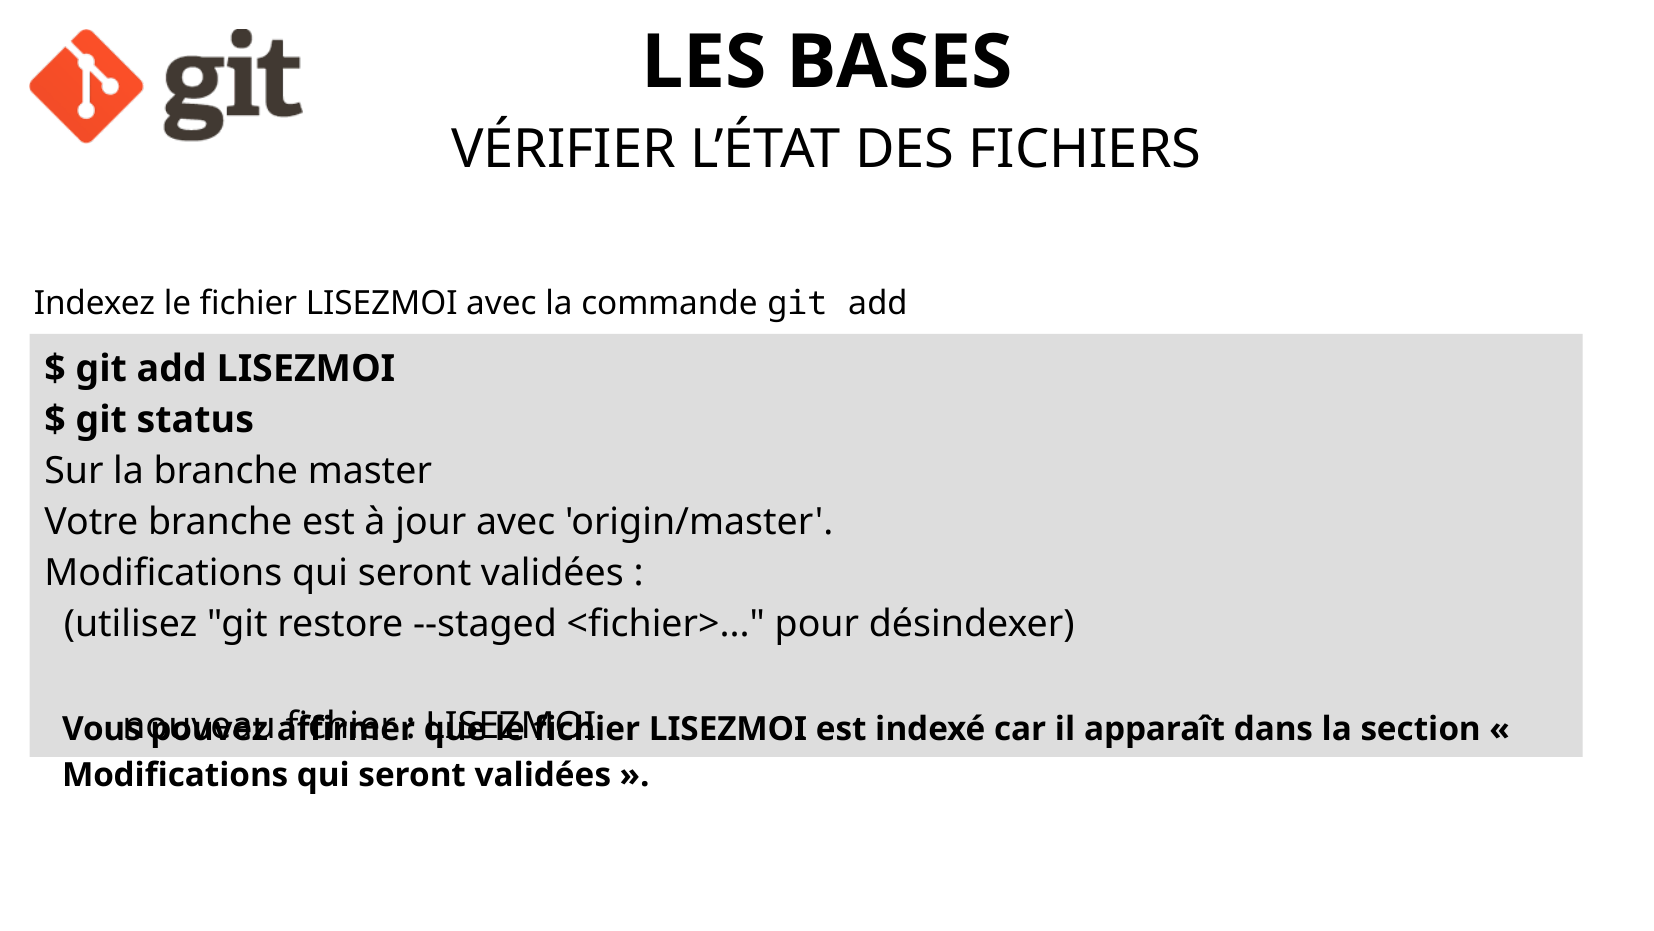

Les bases
Vérifier l’état des fichiers
Indexez le fichier LISEZMOI avec la commande git add
$ git add LISEZMOI
$ git status
Sur la branche master
Votre branche est à jour avec 'origin/master'.
Modifications qui seront validées :
 (utilisez "git restore --staged <fichier>..." pour désindexer)
 nouveau fichier : LISEZMOI
Vous pouvez affirmer que le fichier LISEZMOI est indexé car il apparaît dans la section « Modifications qui seront validées ».